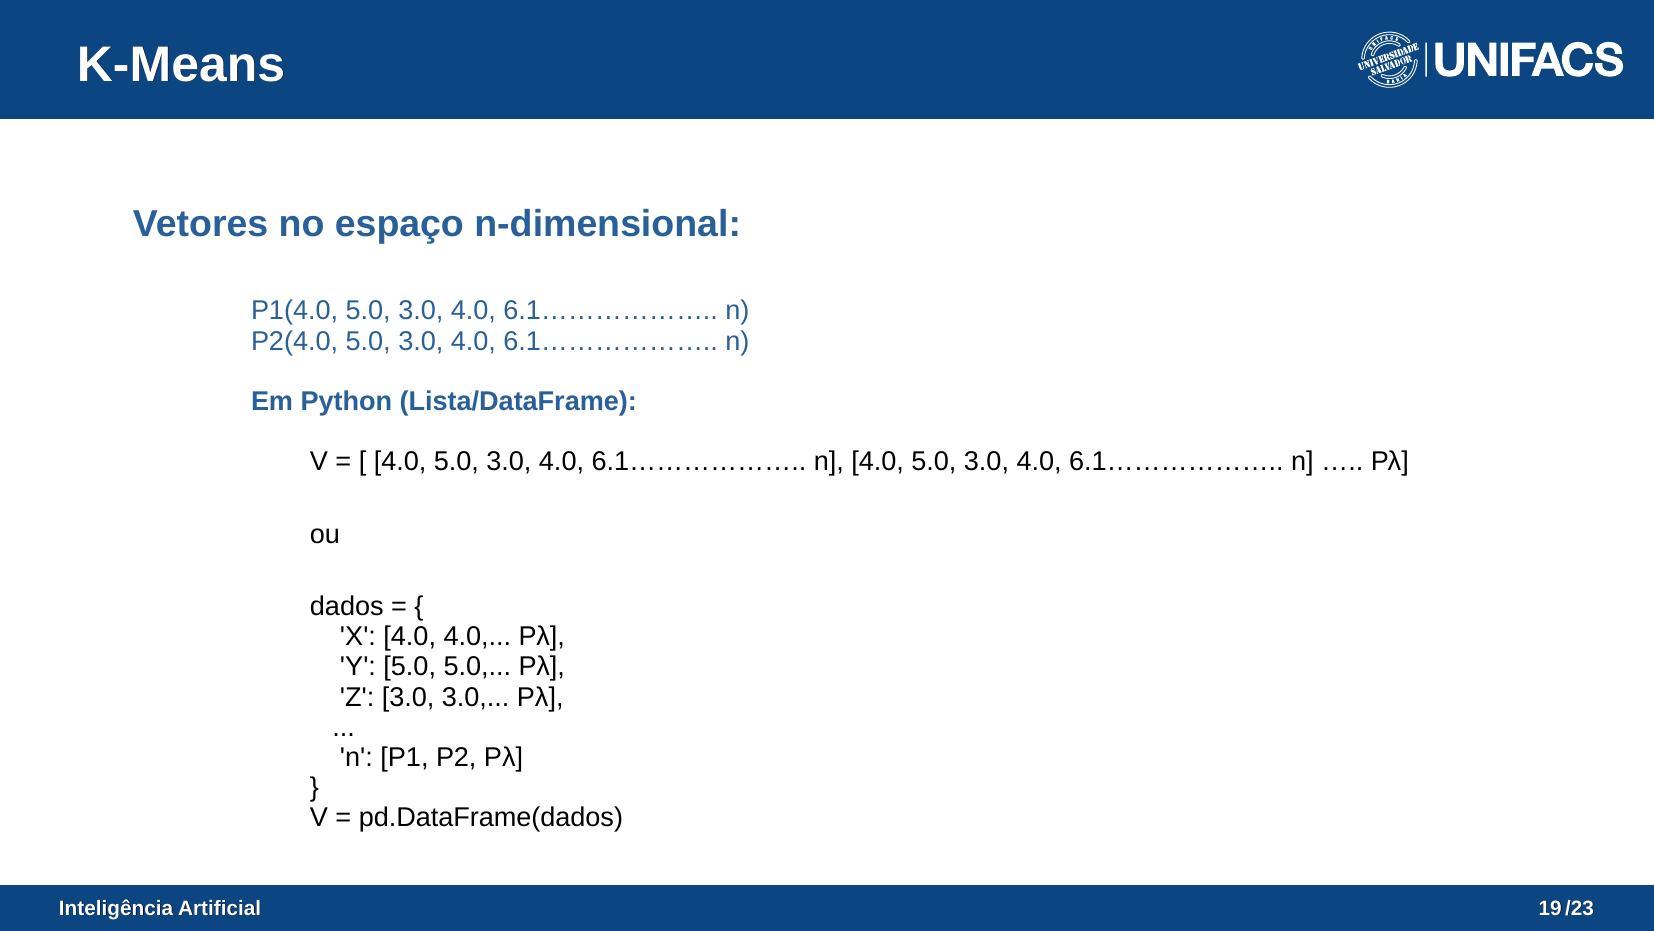

K-Means
Vetores no espaço n-dimensional:
P1(4.0, 5.0, 3.0, 4.0, 6.1……………….. n)
P2(4.0, 5.0, 3.0, 4.0, 6.1……………….. n)
Em Python (Lista/DataFrame):
V = [ [4.0, 5.0, 3.0, 4.0, 6.1……………….. n], [4.0, 5.0, 3.0, 4.0, 6.1……………….. n] ….. Pλ]
ou
dados = {
 'X': [4.0, 4.0,... Pλ],
 'Y': [5.0, 5.0,... Pλ],
 'Z': [3.0, 3.0,... Pλ],
 ...
 'n': [P1, P2, Pλ]
}
V = pd.DataFrame(dados)